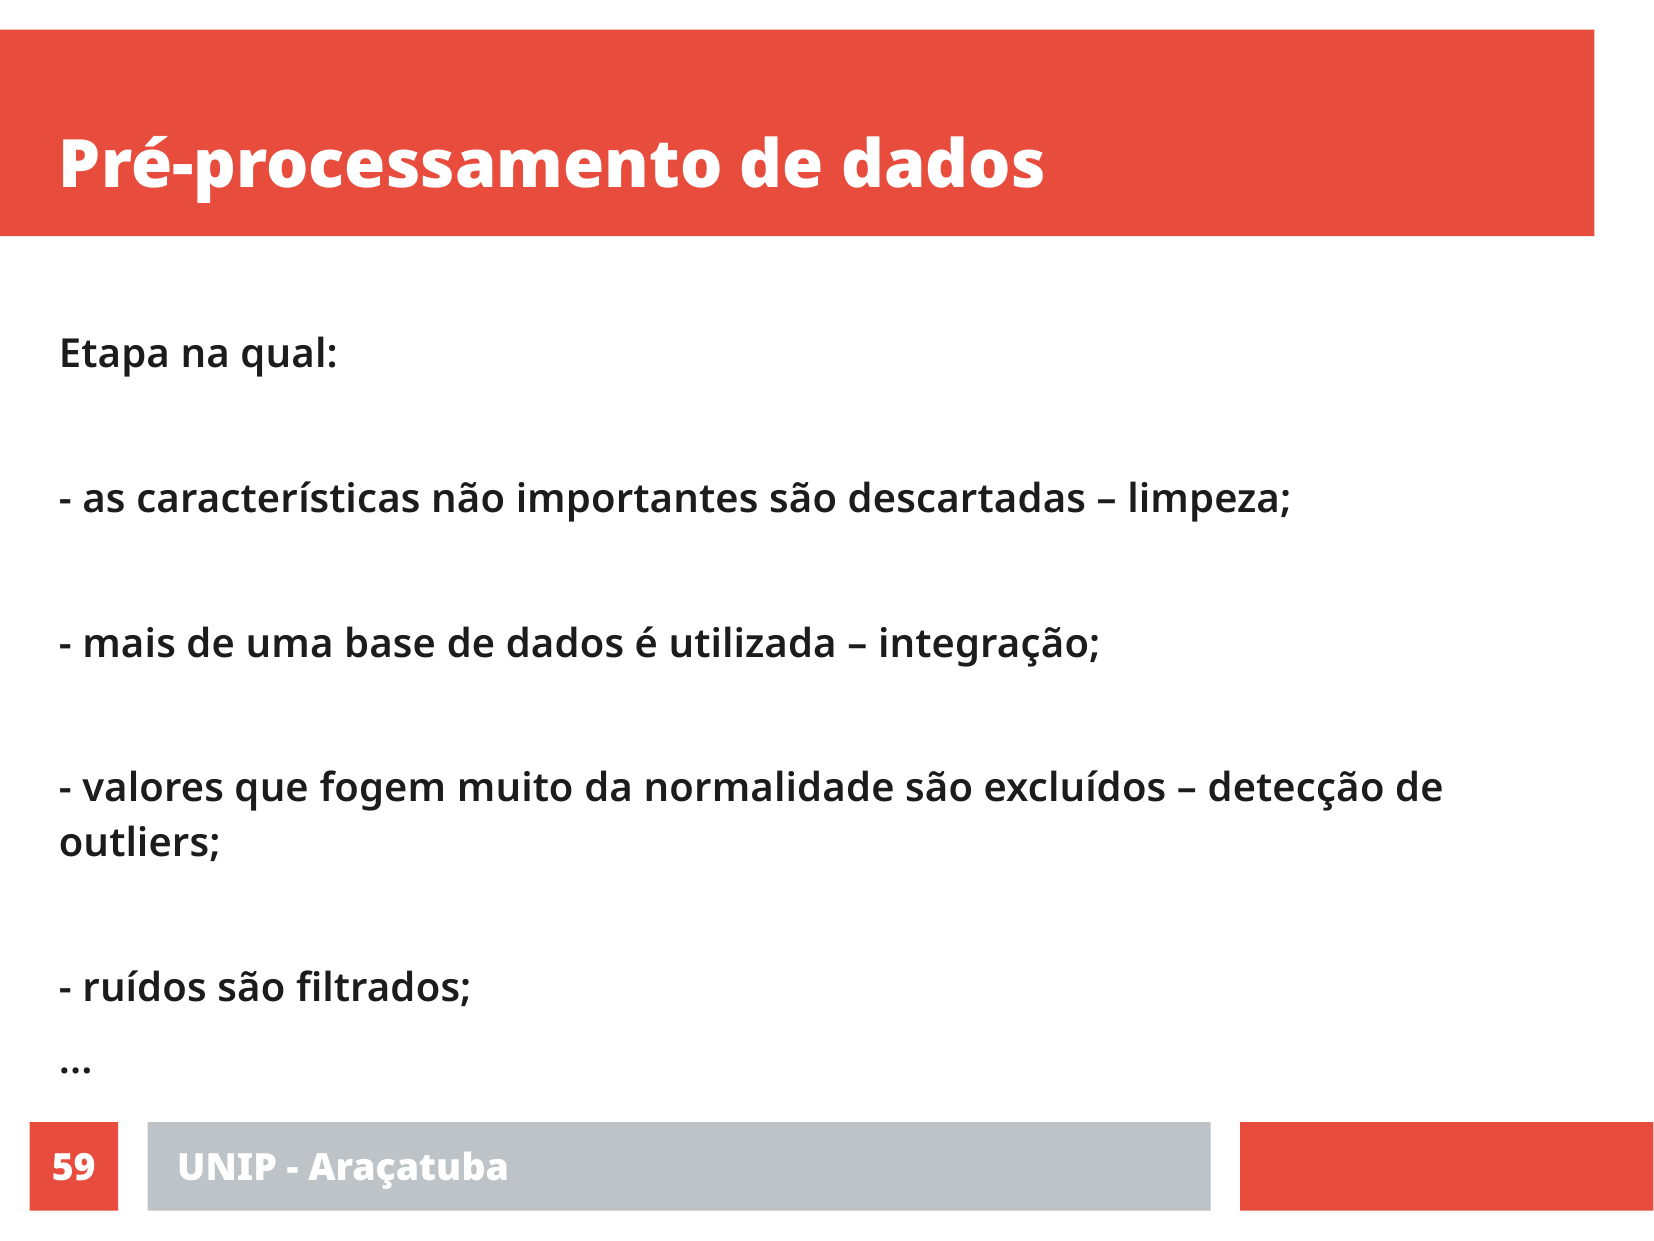

# Pré-processamento de dados
Etapa na qual:
- as características não importantes são descartadas – limpeza;
- mais de uma base de dados é utilizada – integração;
- valores que fogem muito da normalidade são excluídos – detecção de outliers;
- ruídos são filtrados;
...
59
UNIP - Araçatuba